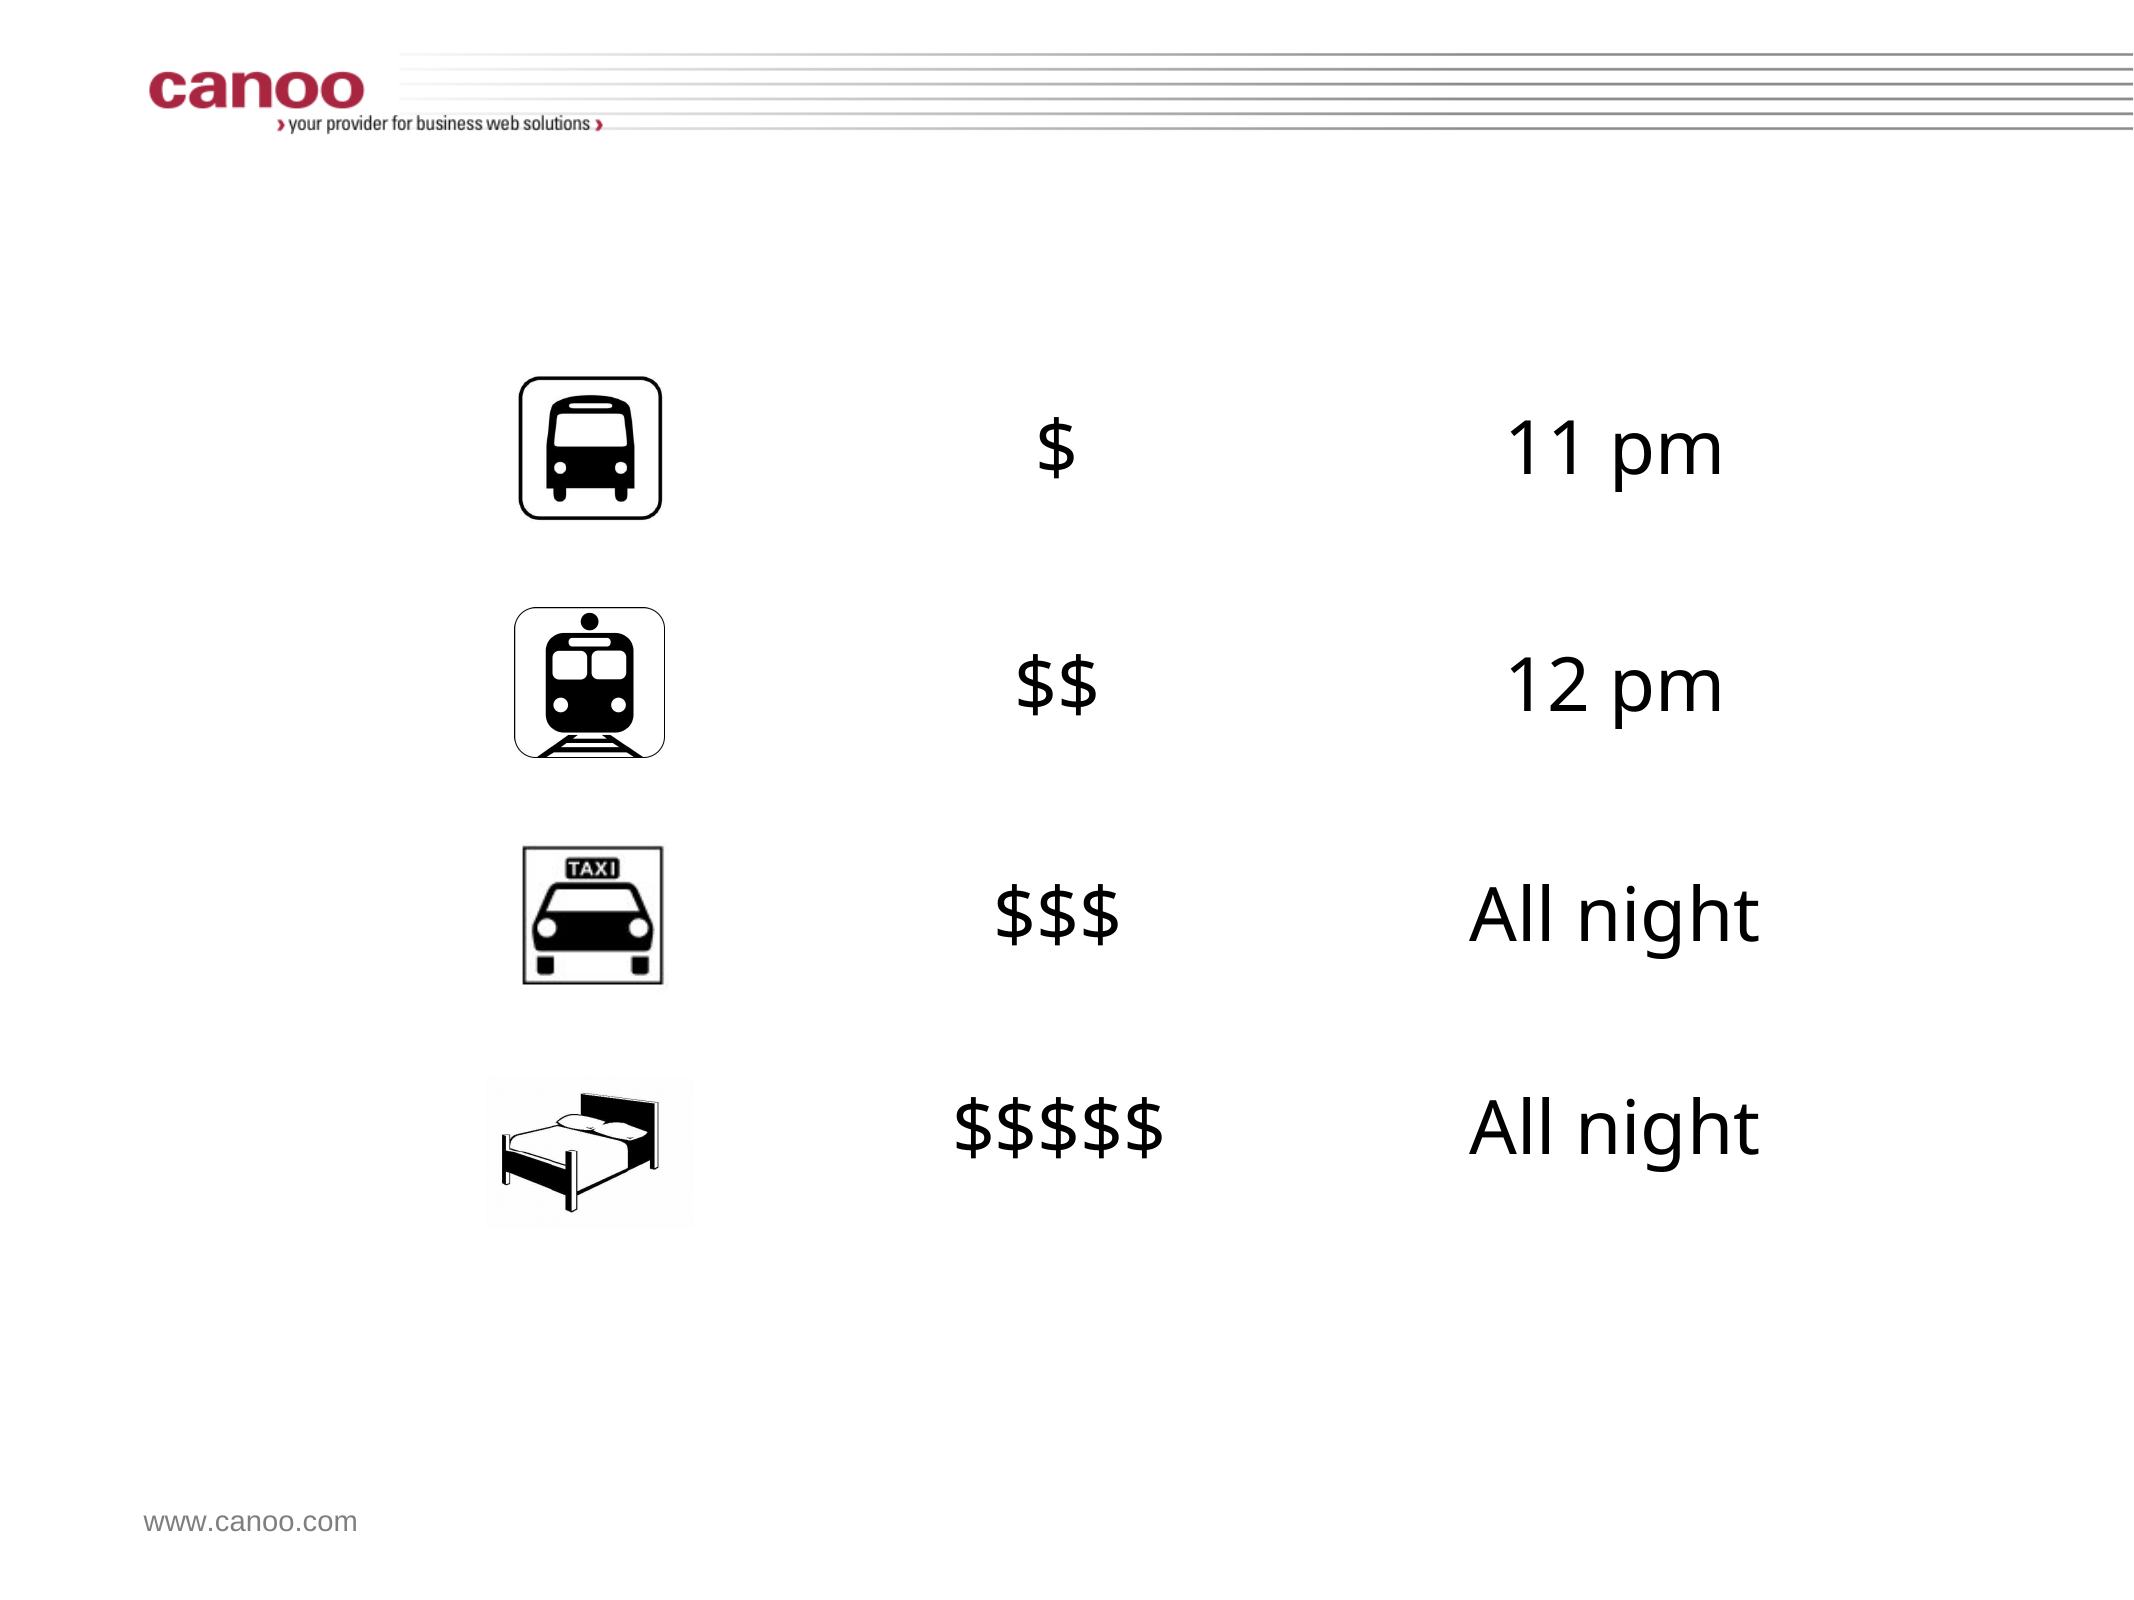

$
11 pm
$$
12 pm
$$$
All night
$$$$$
All night